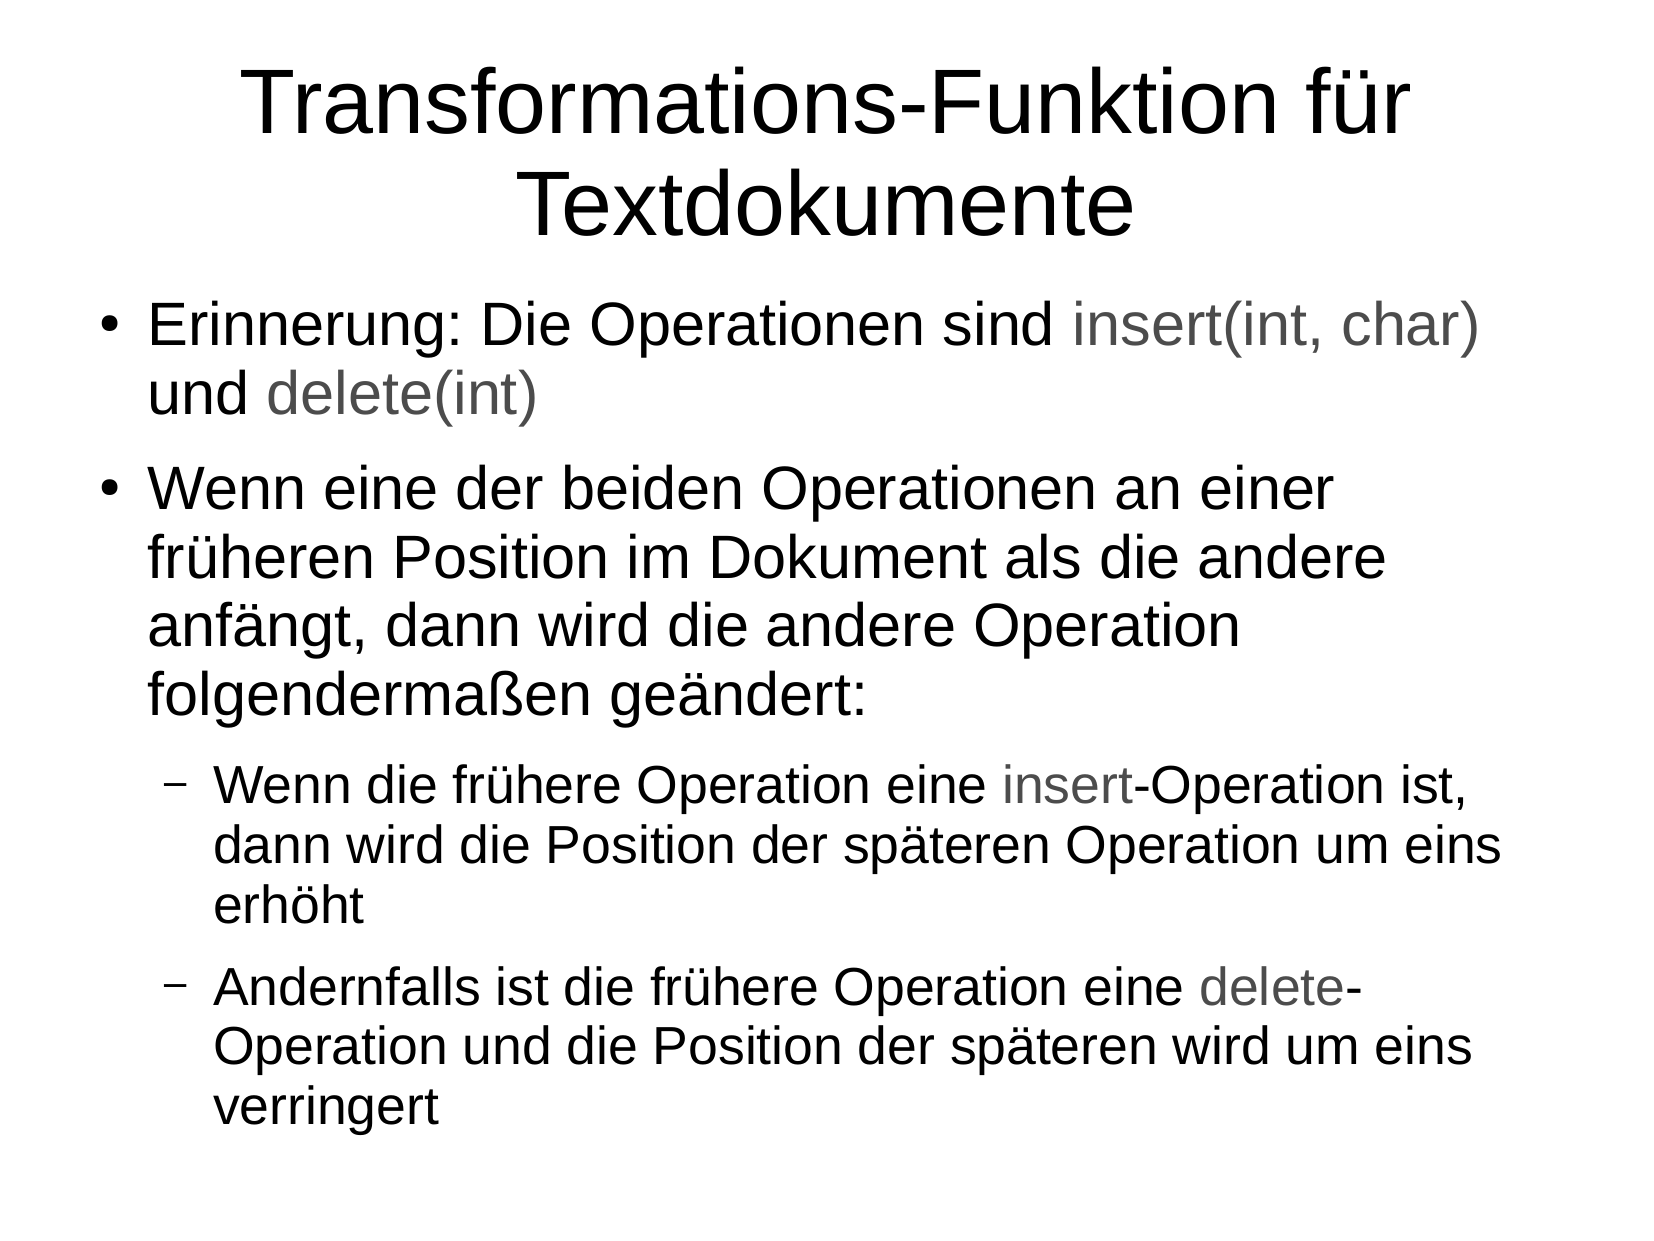

# Transformations-Funktion für Textdokumente
Erinnerung: Die Operationen sind insert(int, char) und delete(int)
Wenn eine der beiden Operationen an einer früheren Position im Dokument als die andere anfängt, dann wird die andere Operation folgendermaßen geändert:
Wenn die frühere Operation eine insert-Operation ist, dann wird die Position der späteren Operation um eins erhöht
Andernfalls ist die frühere Operation eine delete-Operation und die Position der späteren wird um eins verringert